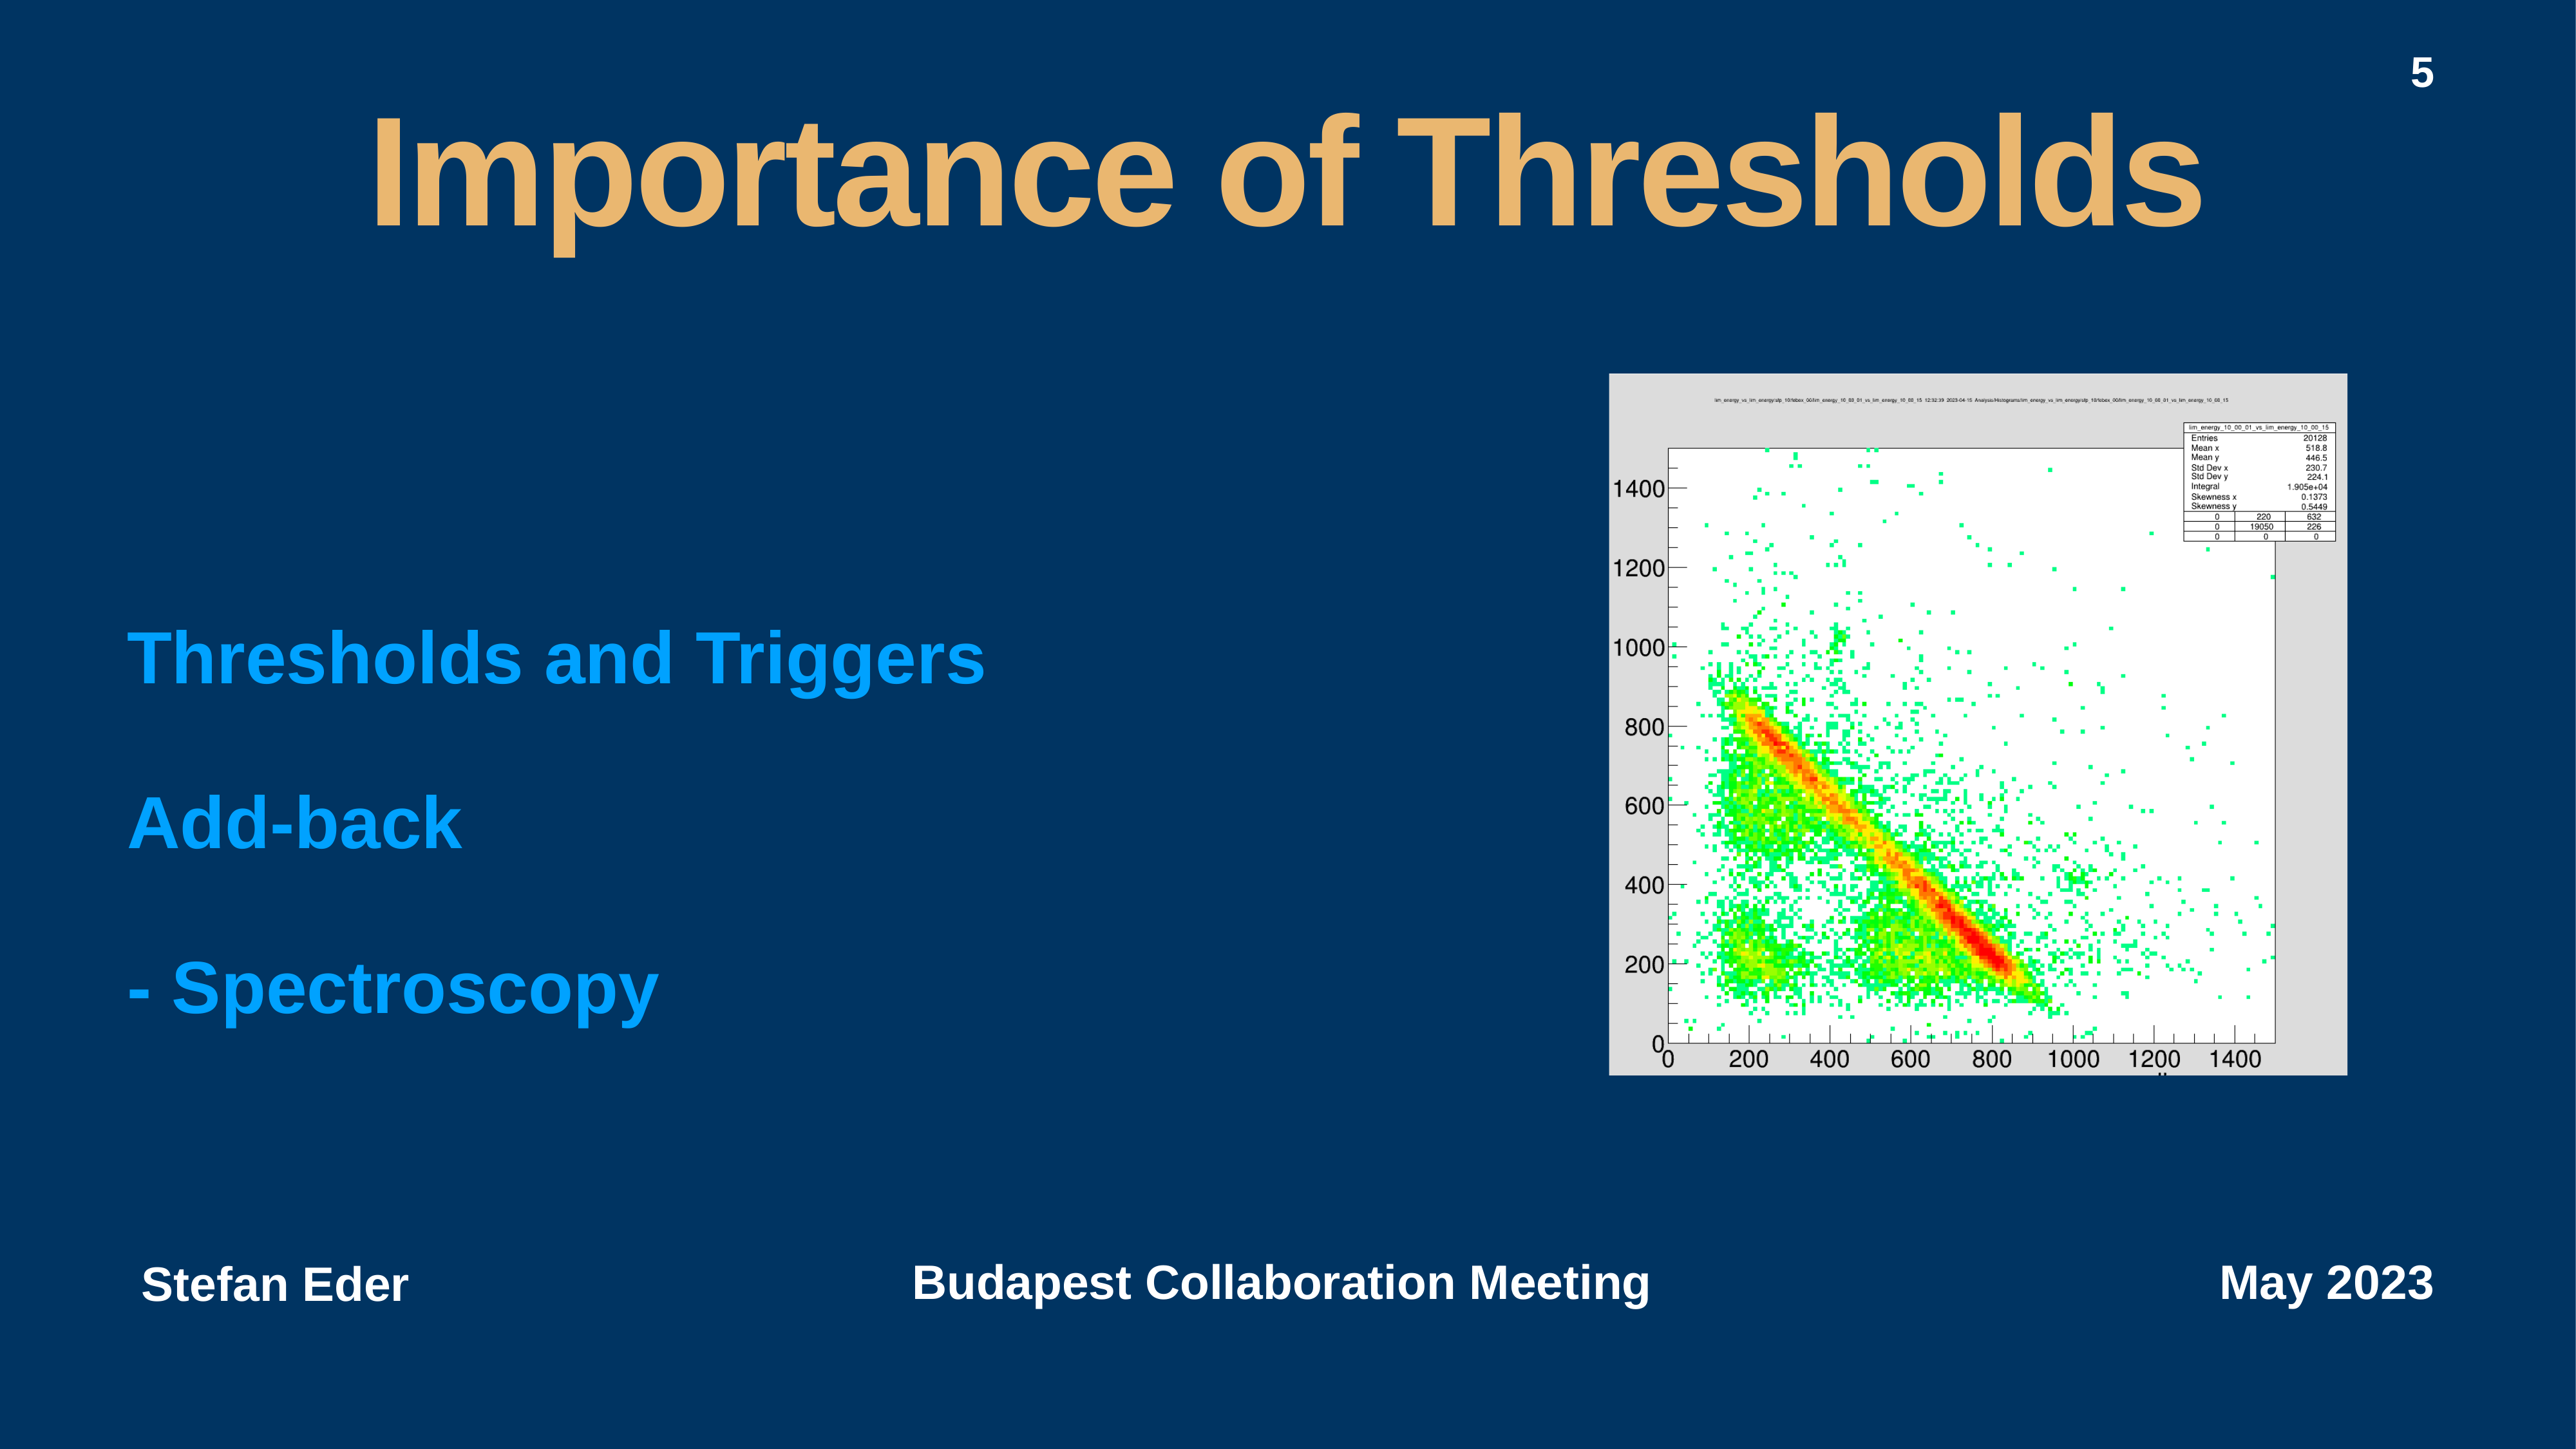

5
# Importance of Thresholds
Thresholds and Triggers
Add-back
- Spectroscopy
Stefan Eder
Budapest Collaboration Meeting
May 2023